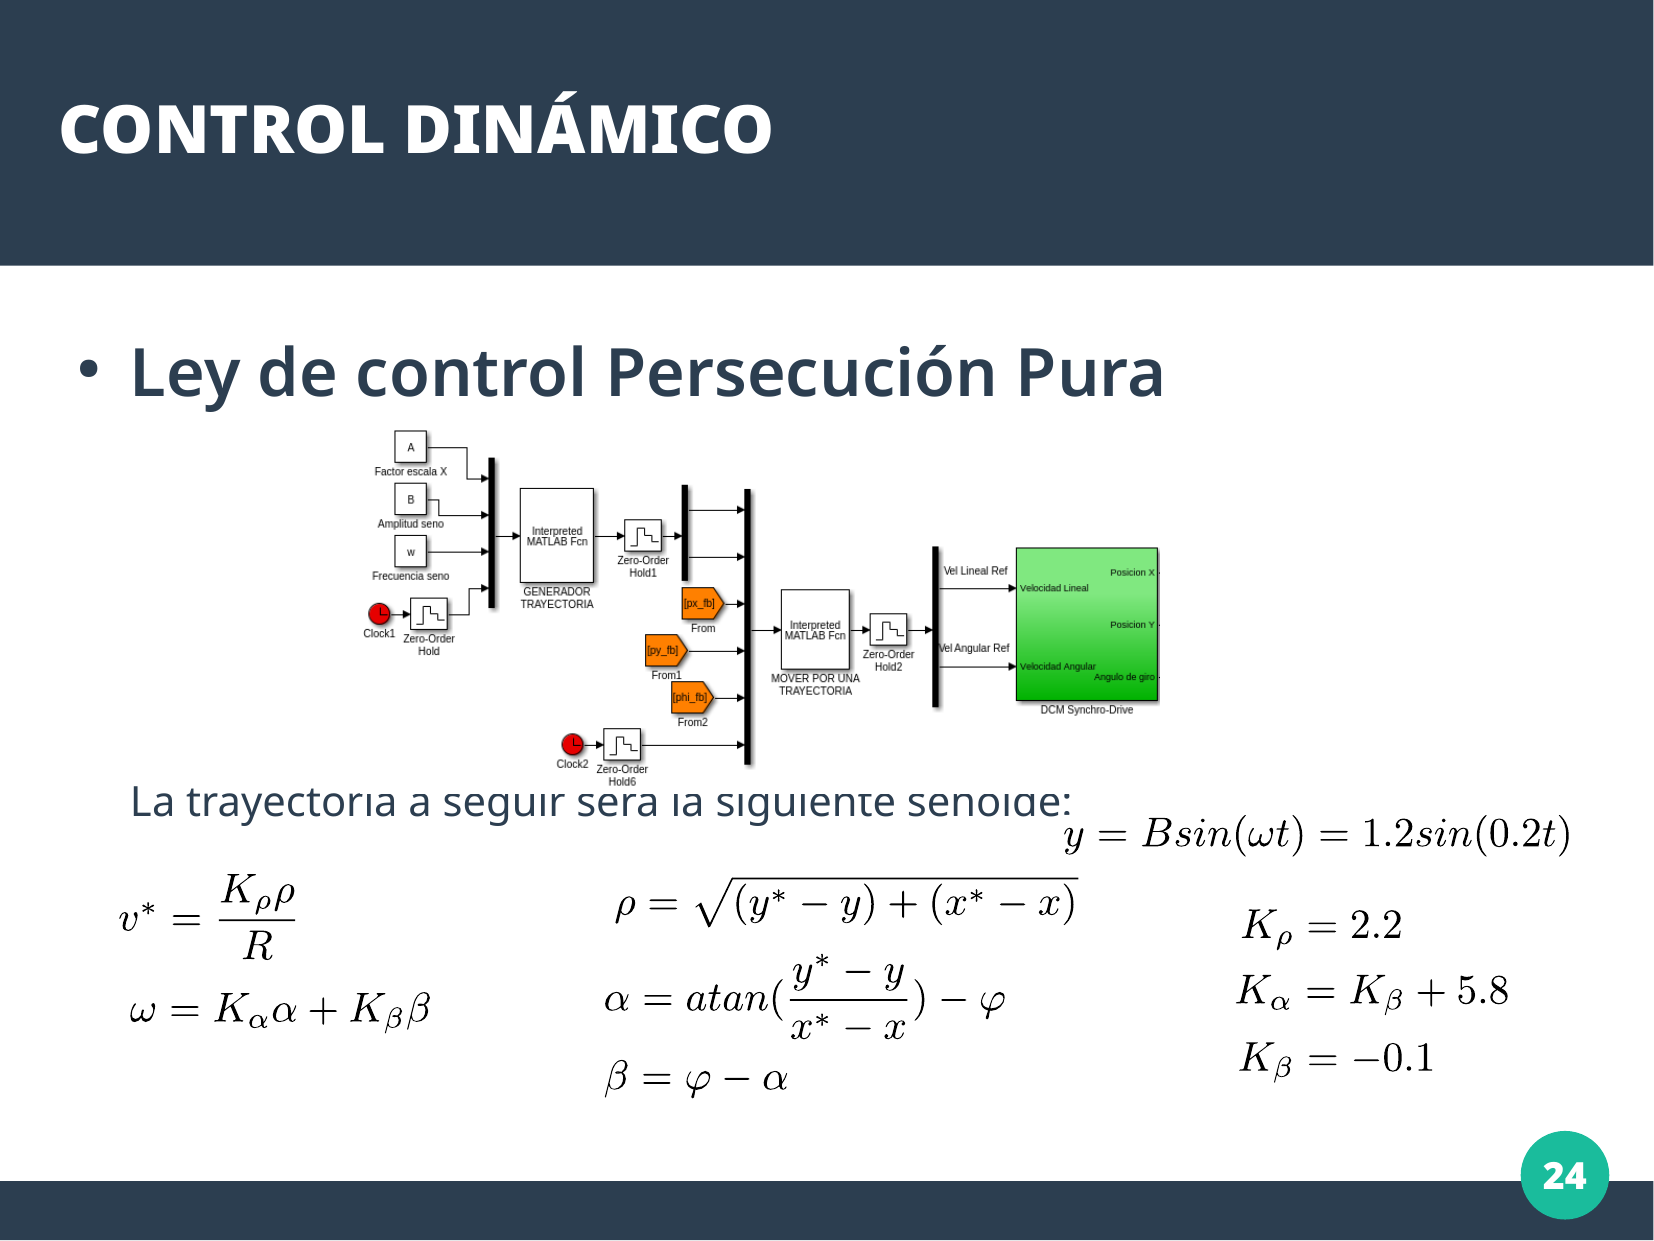

# CONTROL DINÁMICO
Ley de control Persecución Pura
La trayectoria a seguir será la siguiente senoide:
24